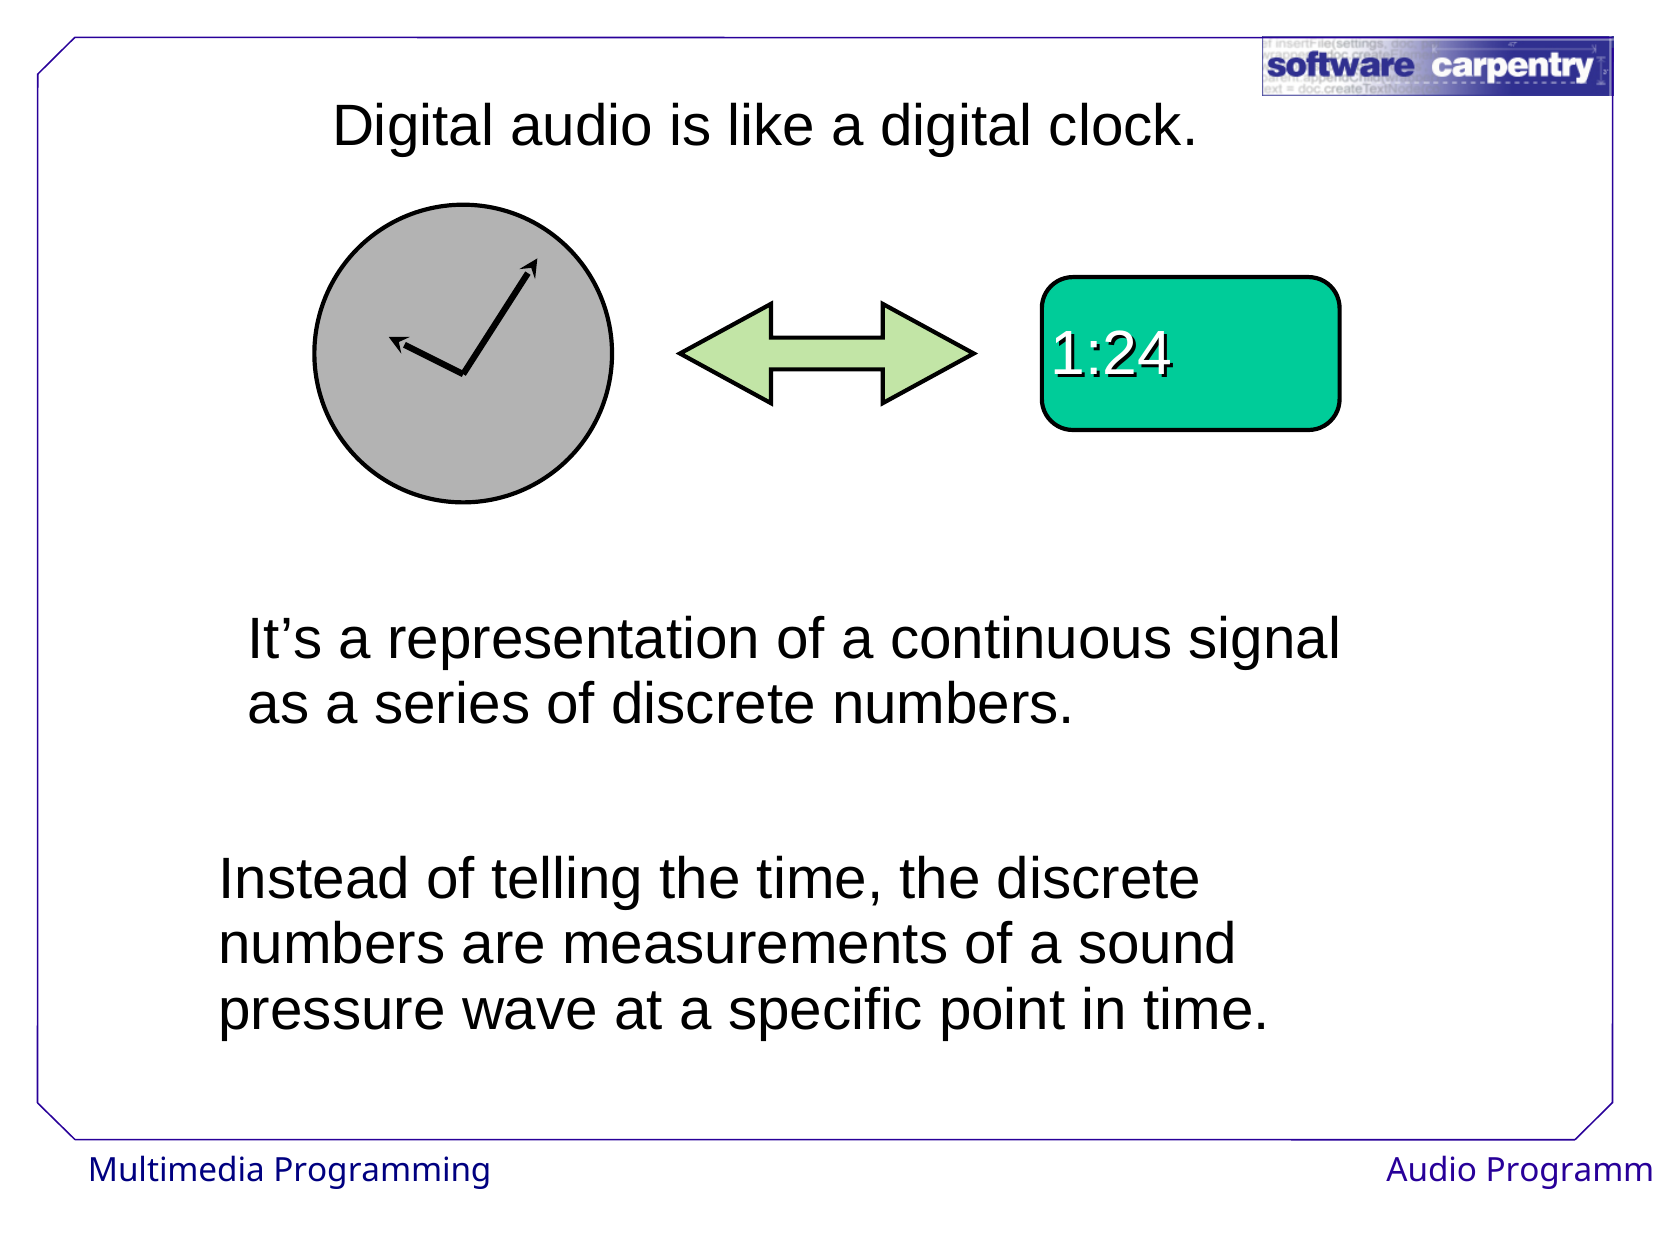

Digital audio is like a digital clock.
1:24
It’s a representation of a continuous signal as a series of discrete numbers.
Instead of telling the time, the discrete numbers are measurements of a sound pressure wave at a specific point in time.